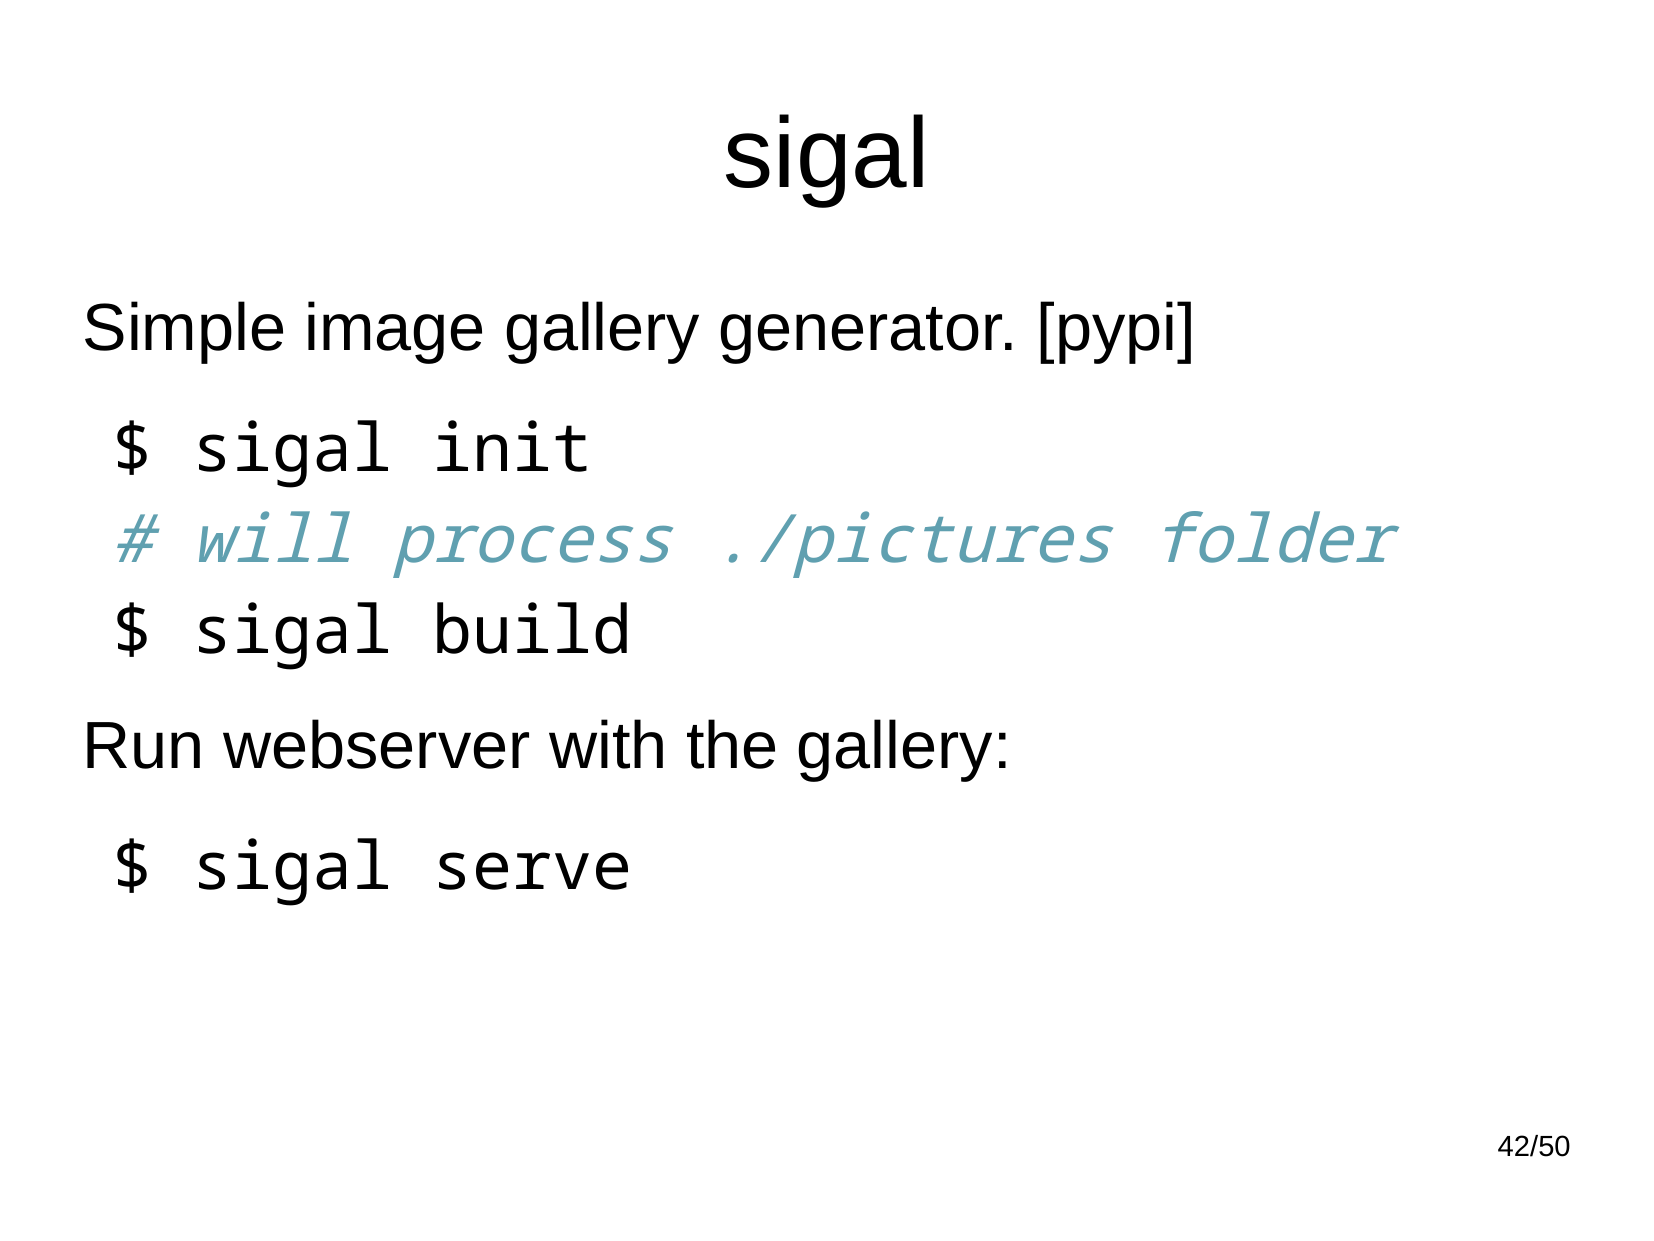

# sigal
Simple image gallery generator. [pypi]
$ sigal init
# will process ./pictures folder
$ sigal build
Run webserver with the gallery:
$ sigal serve
42